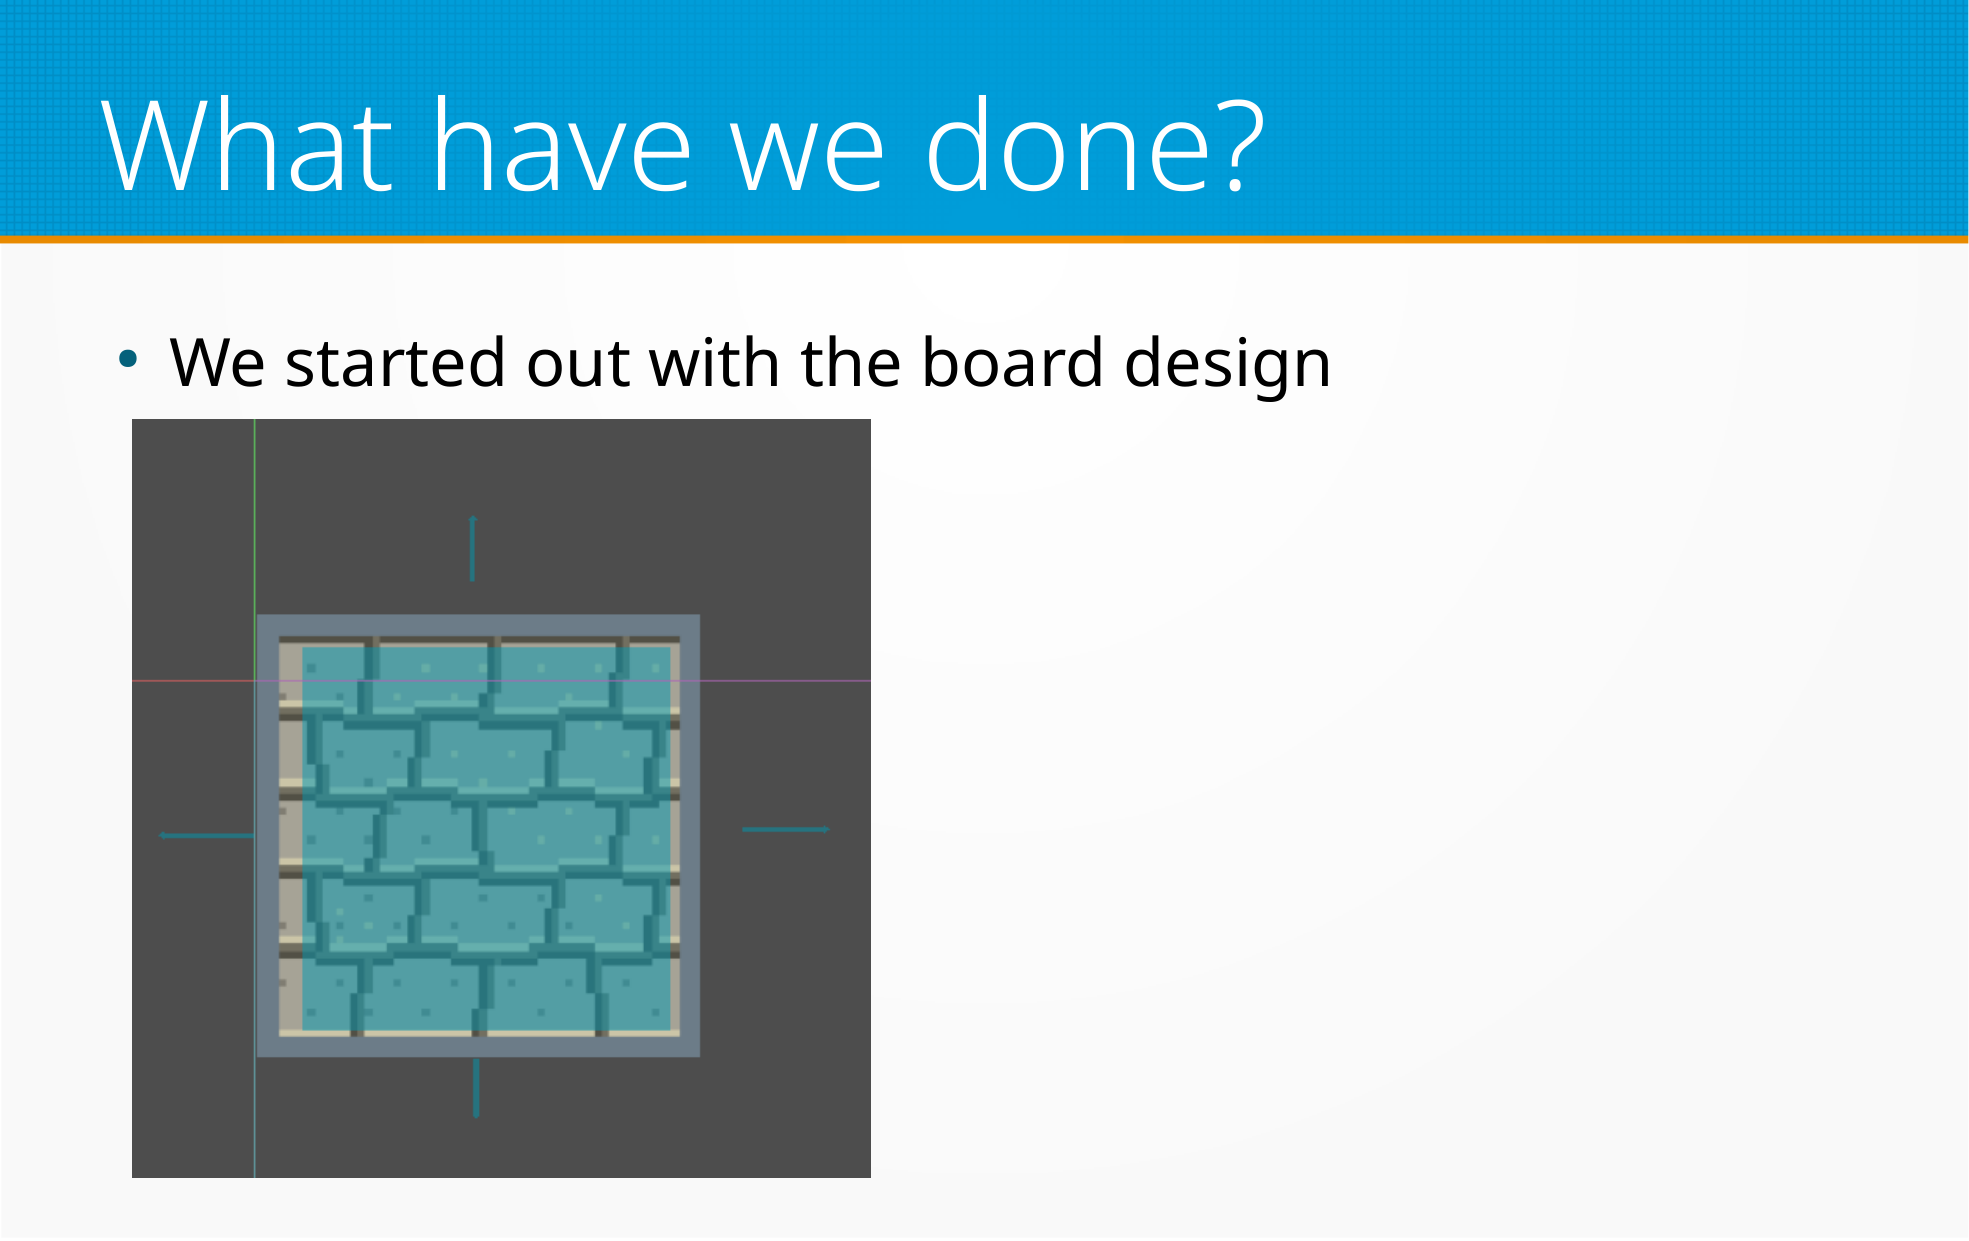

# What have we done?
We started out with the board design